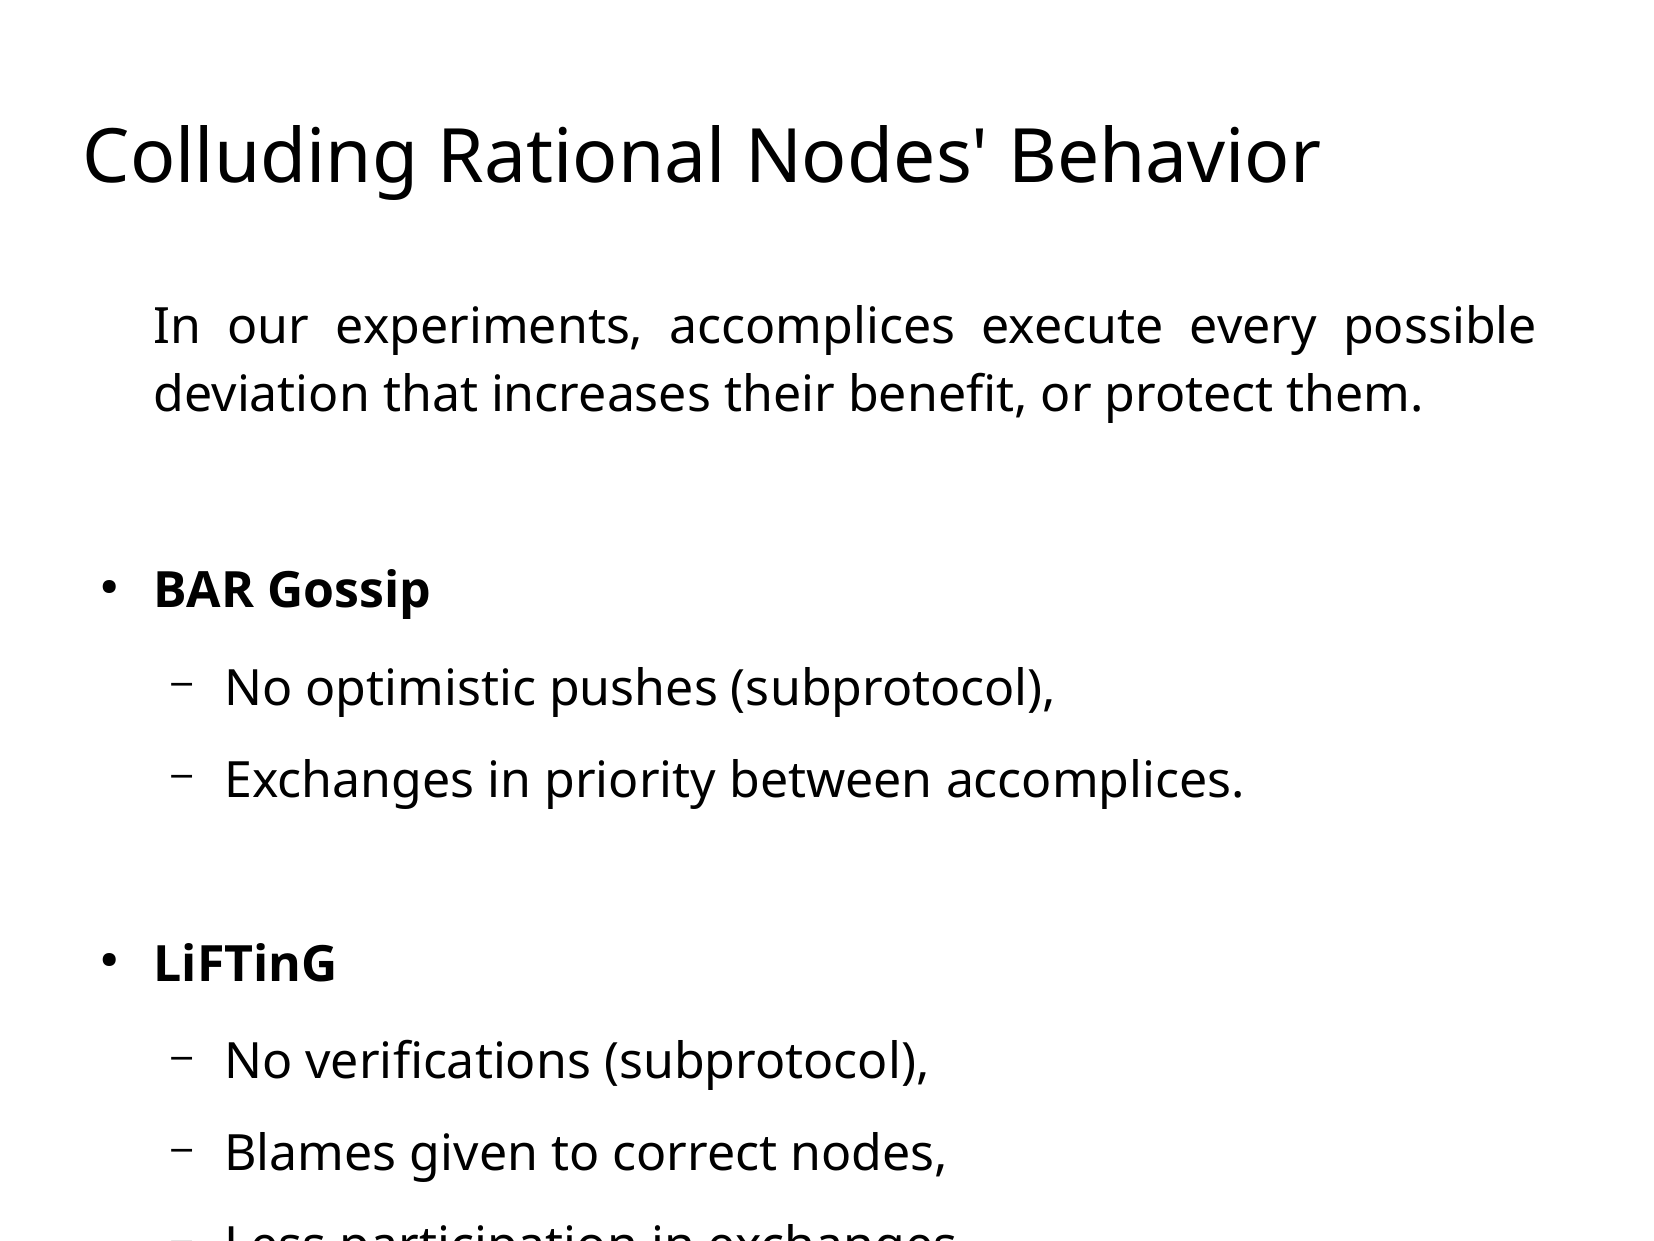

# Colluding Rational Nodes' Behavior
In our experiments, accomplices execute every possible deviation that increases their benefit, or protect them.
BAR Gossip
No optimistic pushes (subprotocol),
Exchanges in priority between accomplices.
LiFTinG
No verifications (subprotocol),
Blames given to correct nodes,
Less participation in exchanges.